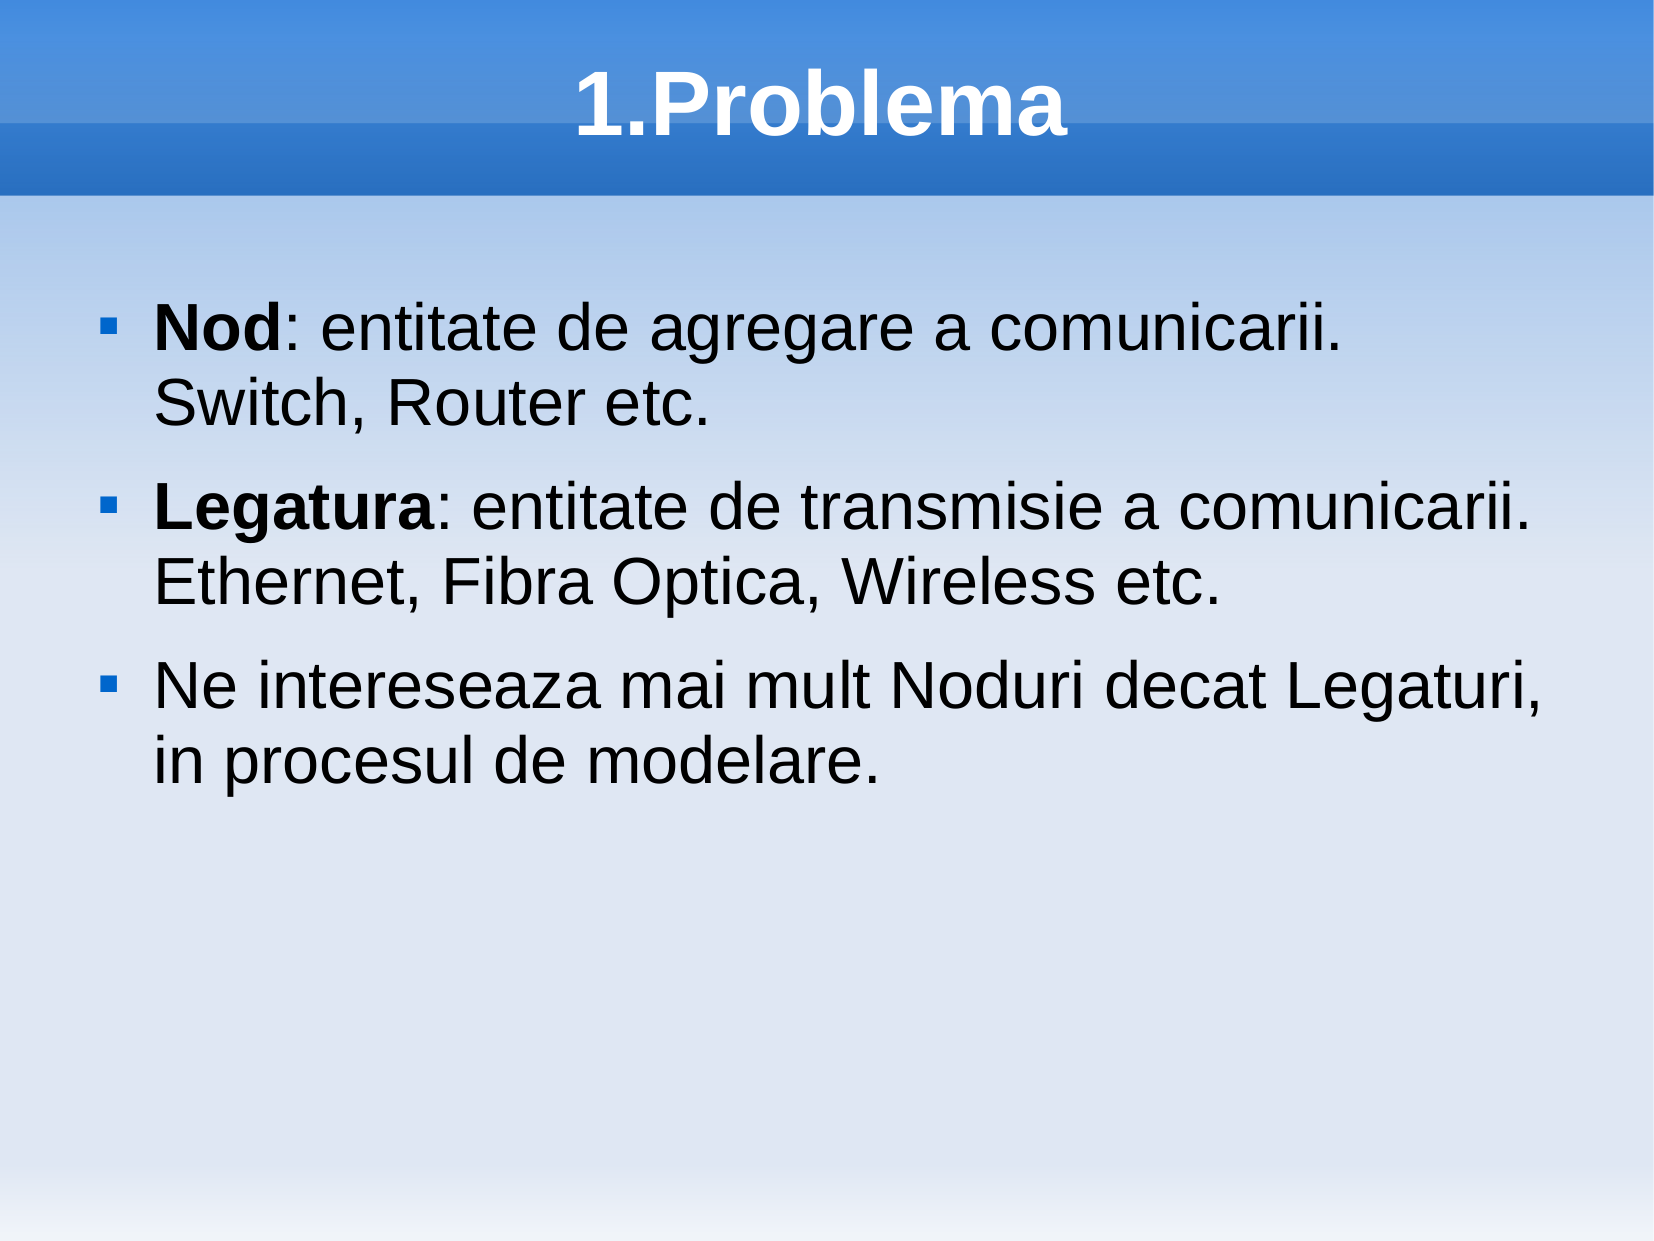

# 1.Problema
Nod: entitate de agregare a comunicarii. Switch, Router etc.
Legatura: entitate de transmisie a comunicarii. Ethernet, Fibra Optica, Wireless etc.
Ne intereseaza mai mult Noduri decat Legaturi, in procesul de modelare.